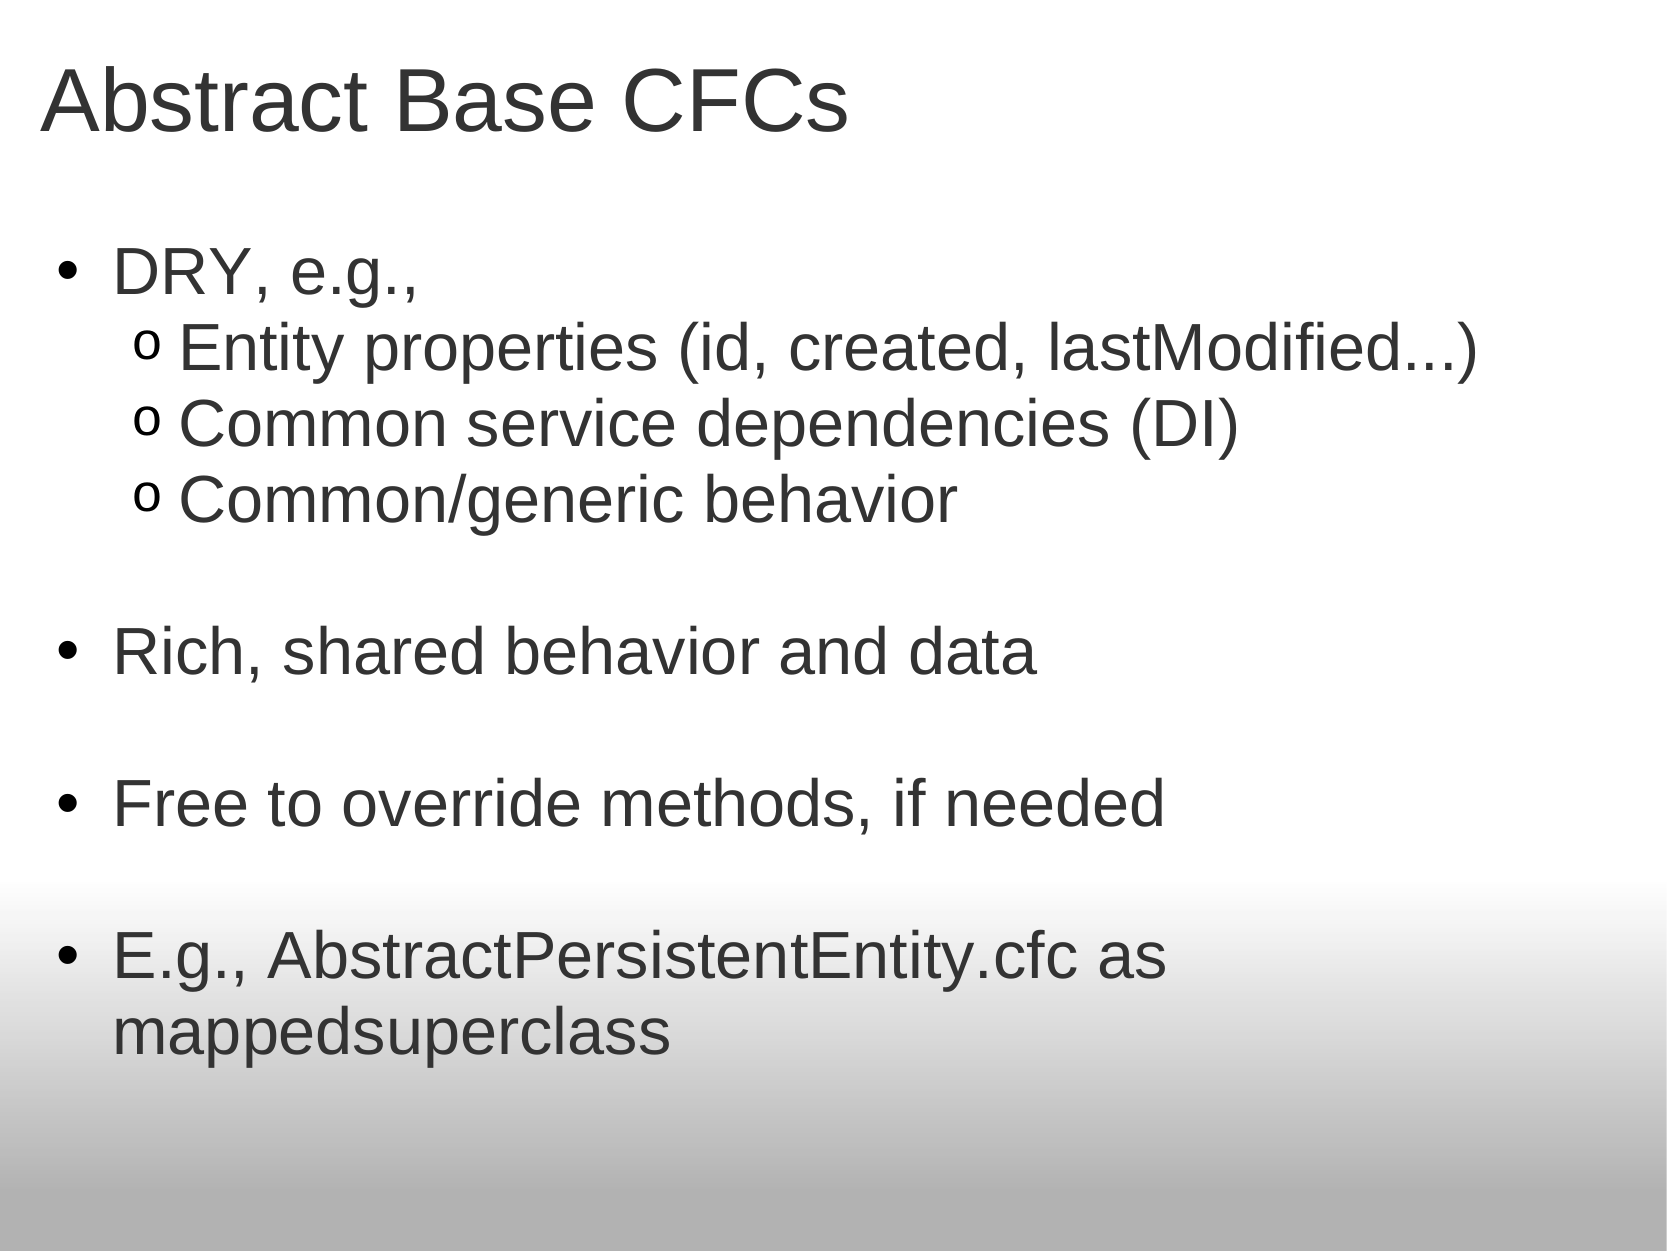

# Abstract Base CFCs
DRY, e.g.,
Entity properties (id, created, lastModified...)
Common service dependencies (DI)
Common/generic behavior
Rich, shared behavior and data
Free to override methods, if needed
E.g., AbstractPersistentEntity.cfc as mappedsuperclass